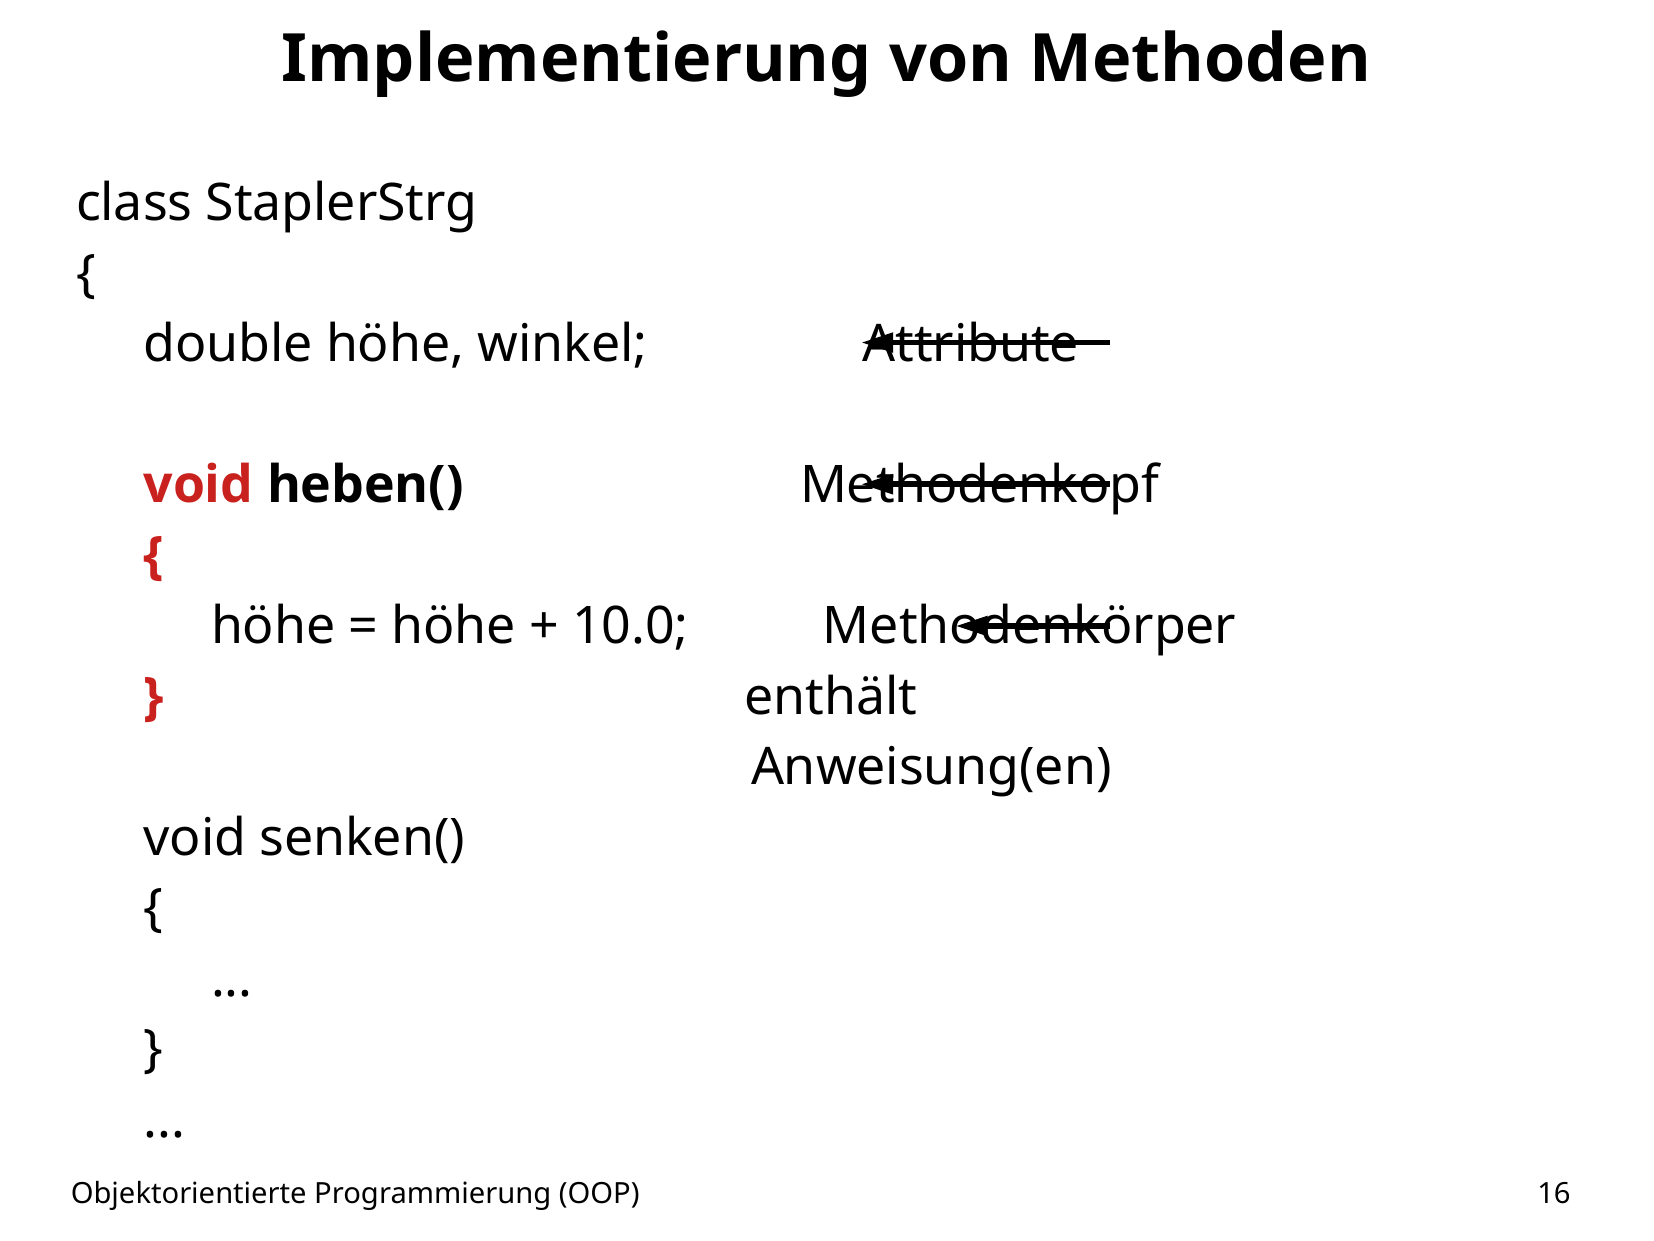

# Implementierung von Methoden
 class StaplerStrg
 {
 double höhe, winkel; Attribute
 void heben() Methodenkopf
 {
 höhe = höhe + 10.0; Methodenkörper
 } enthält
 Anweisung(en)
 void senken()
 {
 ...
 }
 ...
Objektorientierte Programmierung (OOP)
16